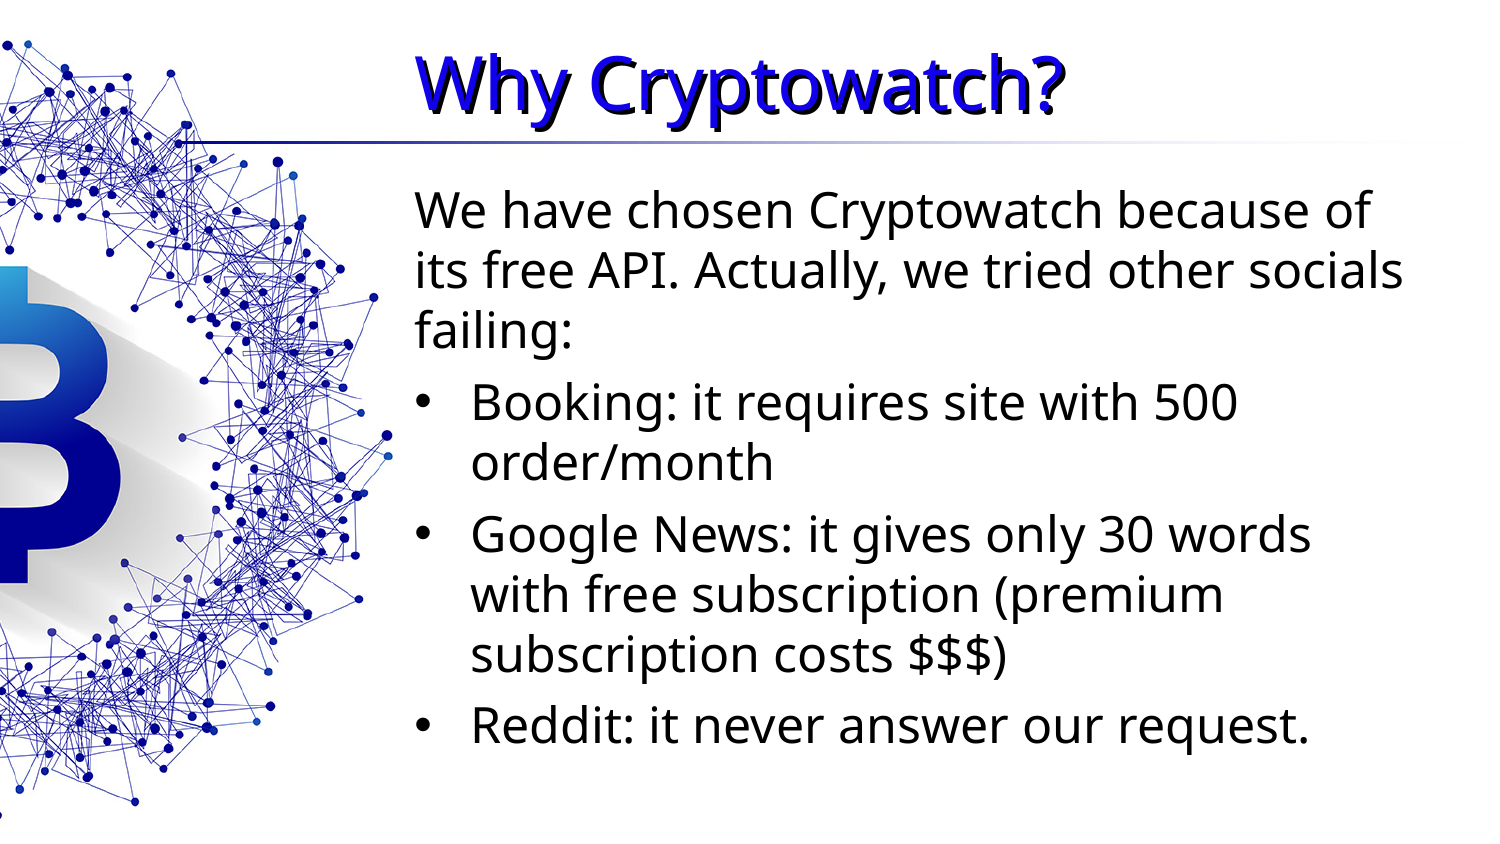

# Why Cryptowatch?
We have chosen Cryptowatch because of its free API. Actually, we tried other socials failing:
Booking: it requires site with 500 order/month
Google News: it gives only 30 words with free subscription (premium subscription costs $$$)
Reddit: it never answer our request.